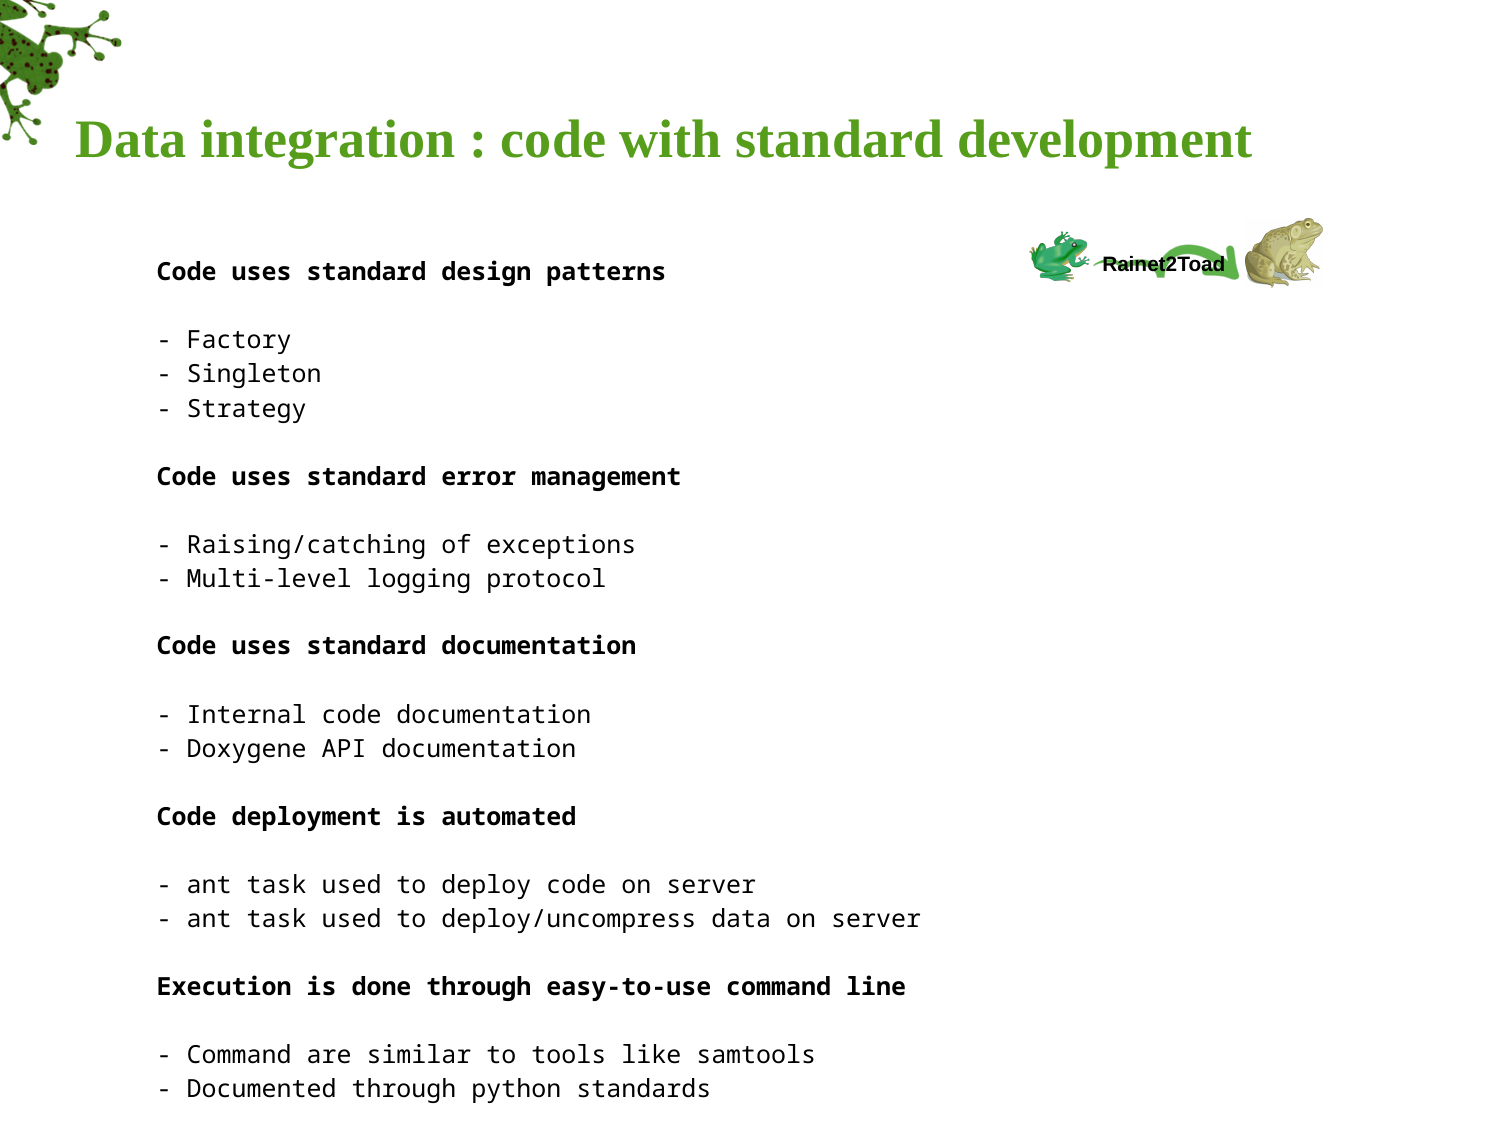

# Data integration : code with standard development
Rainet2Toad
Code uses standard design patterns
- Factory
- Singleton
- Strategy
Code uses standard error management
- Raising/catching of exceptions
- Multi-level logging protocol
Code uses standard documentation
- Internal code documentation
- Doxygene API documentation
Code deployment is automated
- ant task used to deploy code on server
- ant task used to deploy/uncompress data on server
Execution is done through easy-to-use command line
- Command are similar to tools like samtools
- Documented through python standards